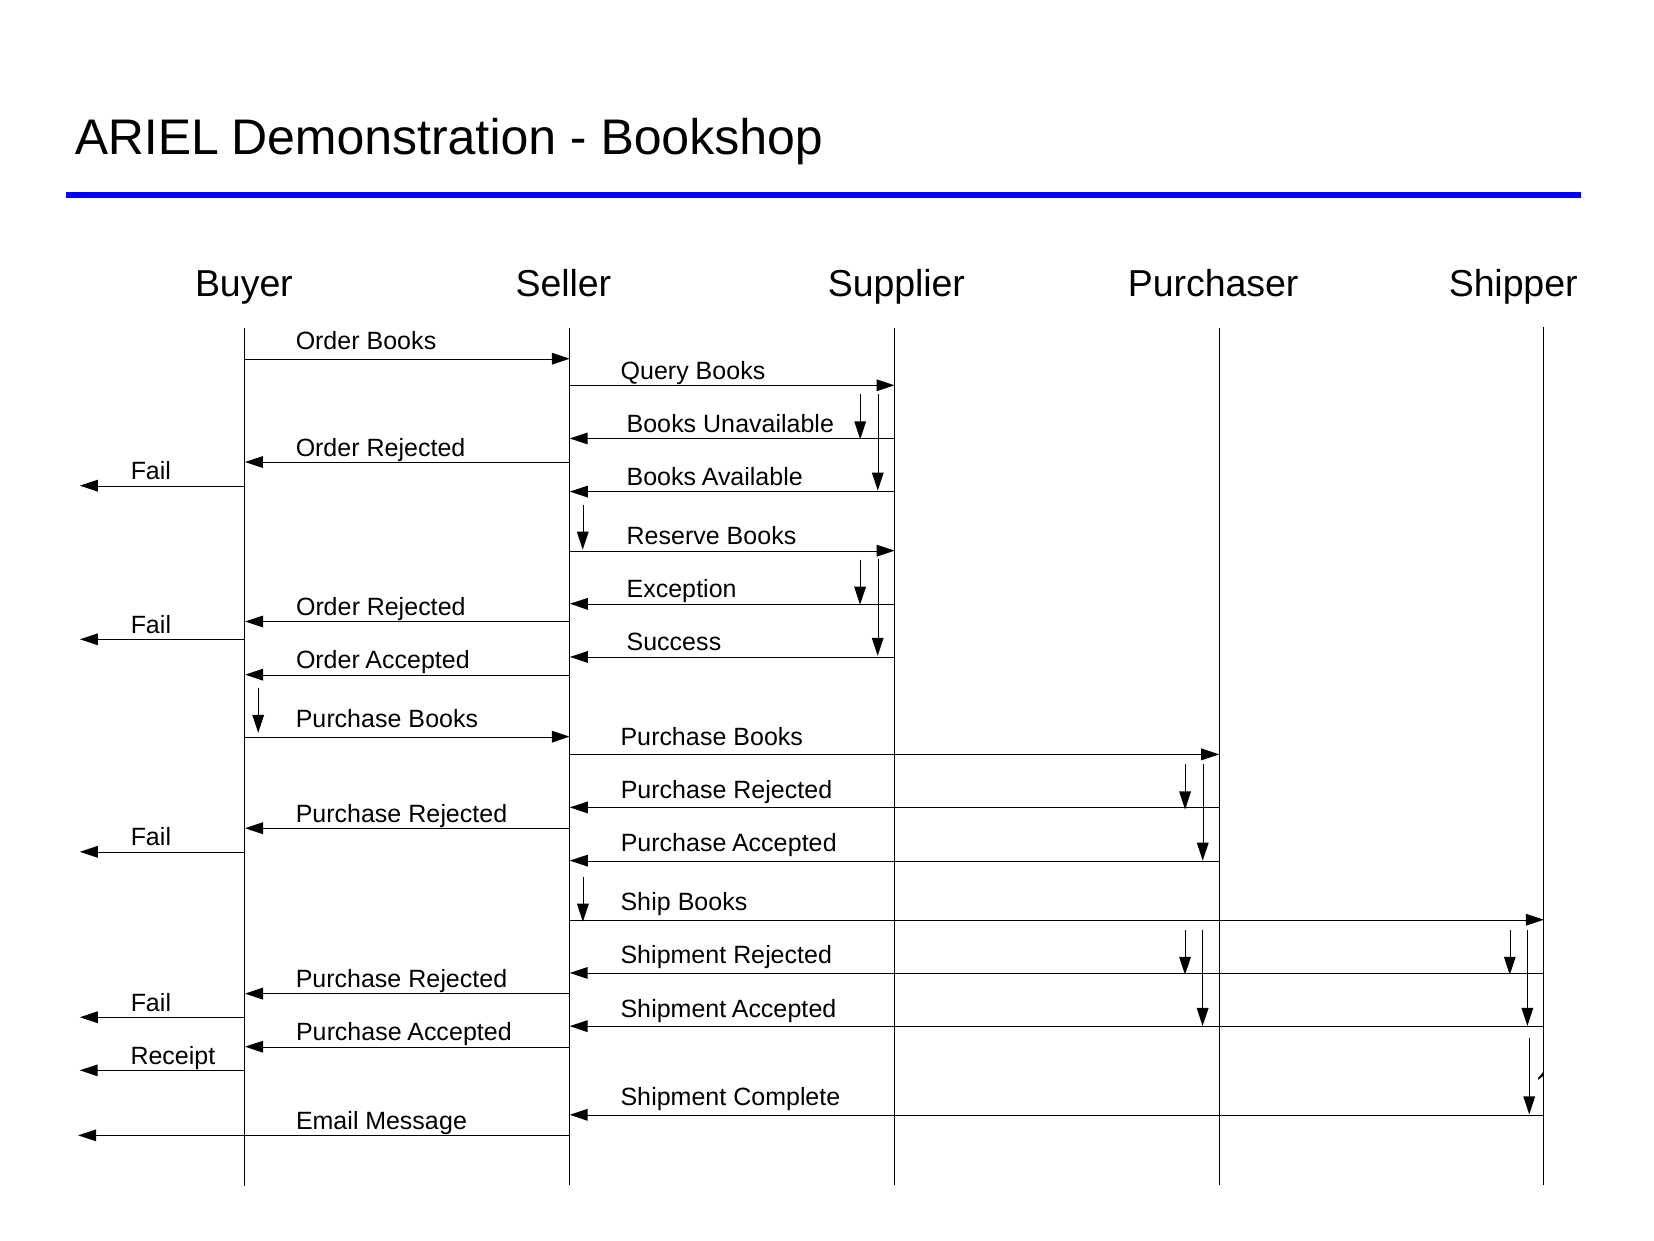

ARIEL Demonstration - Bookshop
	 Buyer			 Seller			Supplier			Purchaser		 Shipper
Order Books
Query Books
Books Unavailable
Order Rejected
Fail
Books Available
Reserve Books
Exception
Order Rejected
Fail
Success
Order Accepted
Purchase Books
Purchase Books
Purchase Rejected
Purchase Rejected
Fail
Purchase Accepted
Ship Books
Shipment Rejected
Purchase Rejected
Fail
Shipment Accepted
Purchase Accepted
Receipt
`
Shipment Complete
Email Message